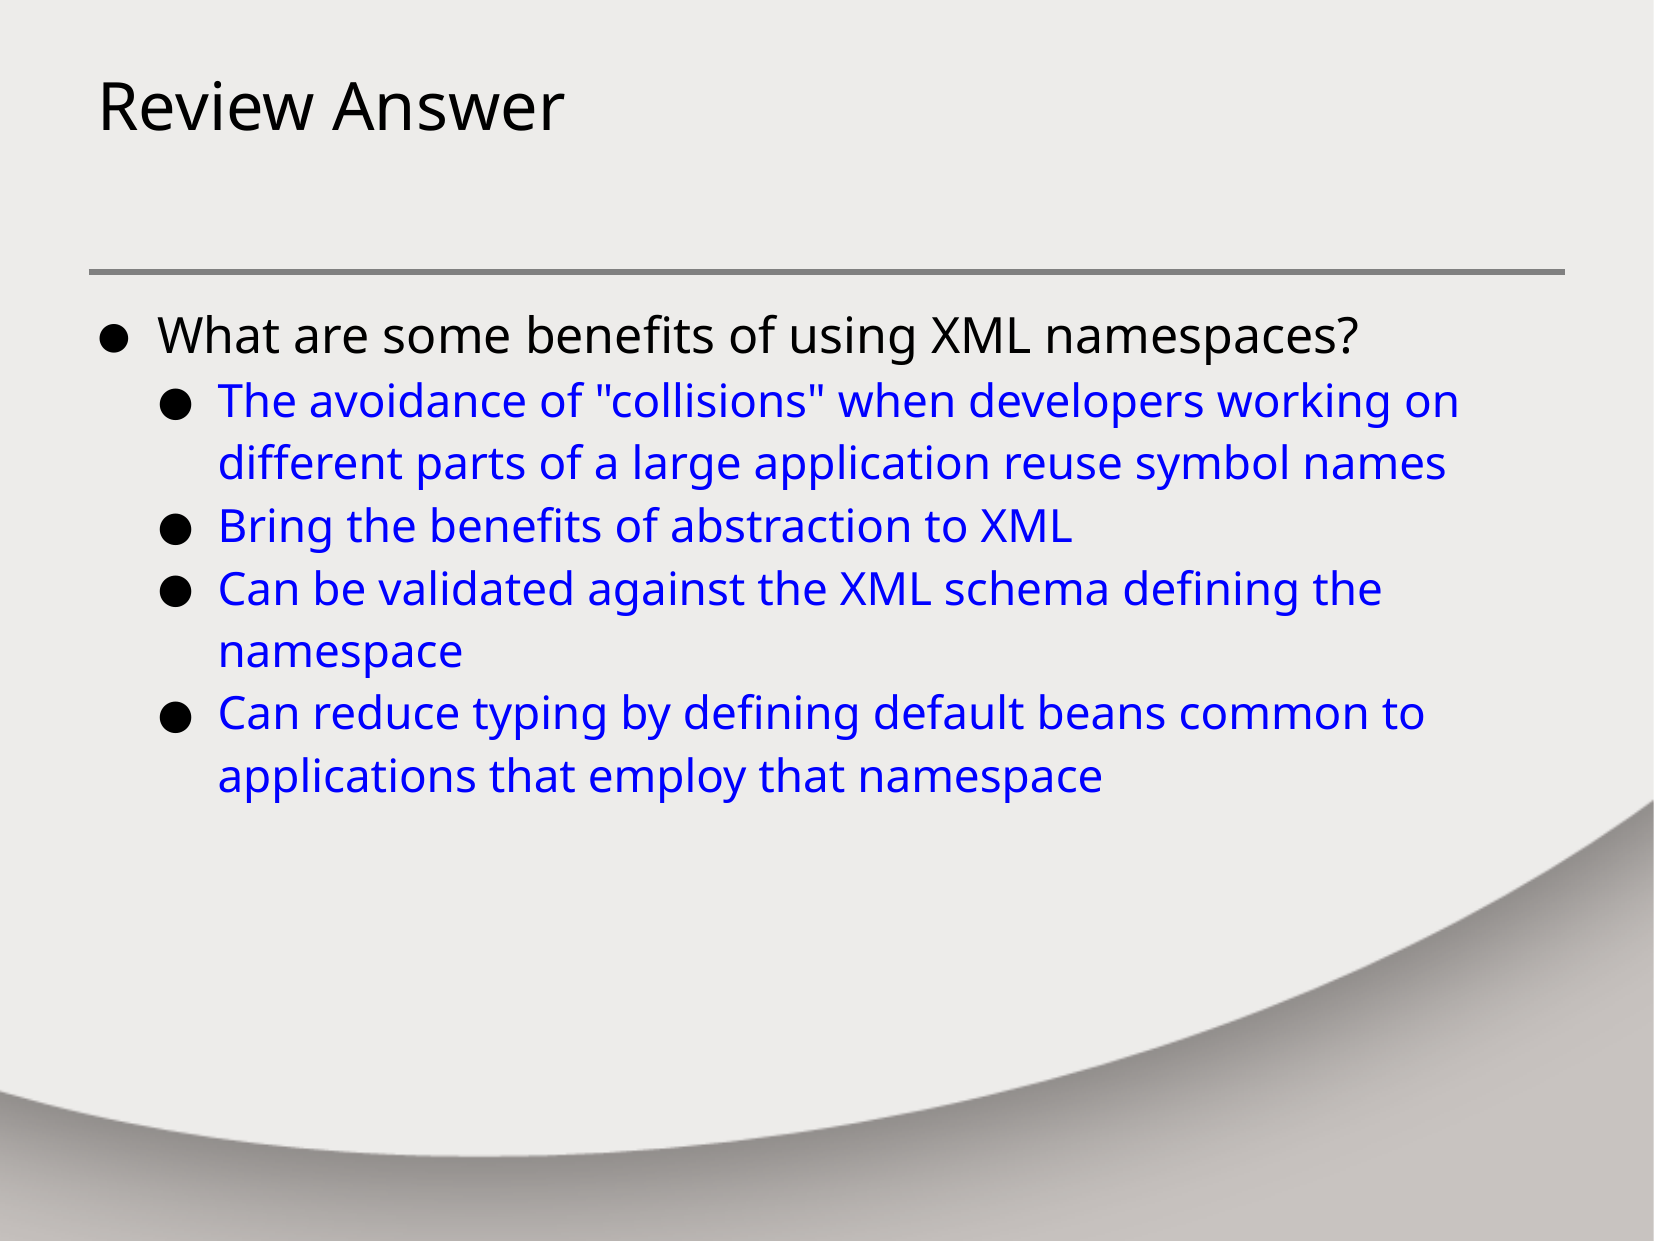

# Review Answer
What are some benefits of using XML namespaces?
The avoidance of "collisions" when developers working on different parts of a large application reuse symbol names
Bring the benefits of abstraction to XML
Can be validated against the XML schema defining the namespace
Can reduce typing by defining default beans common to applications that employ that namespace